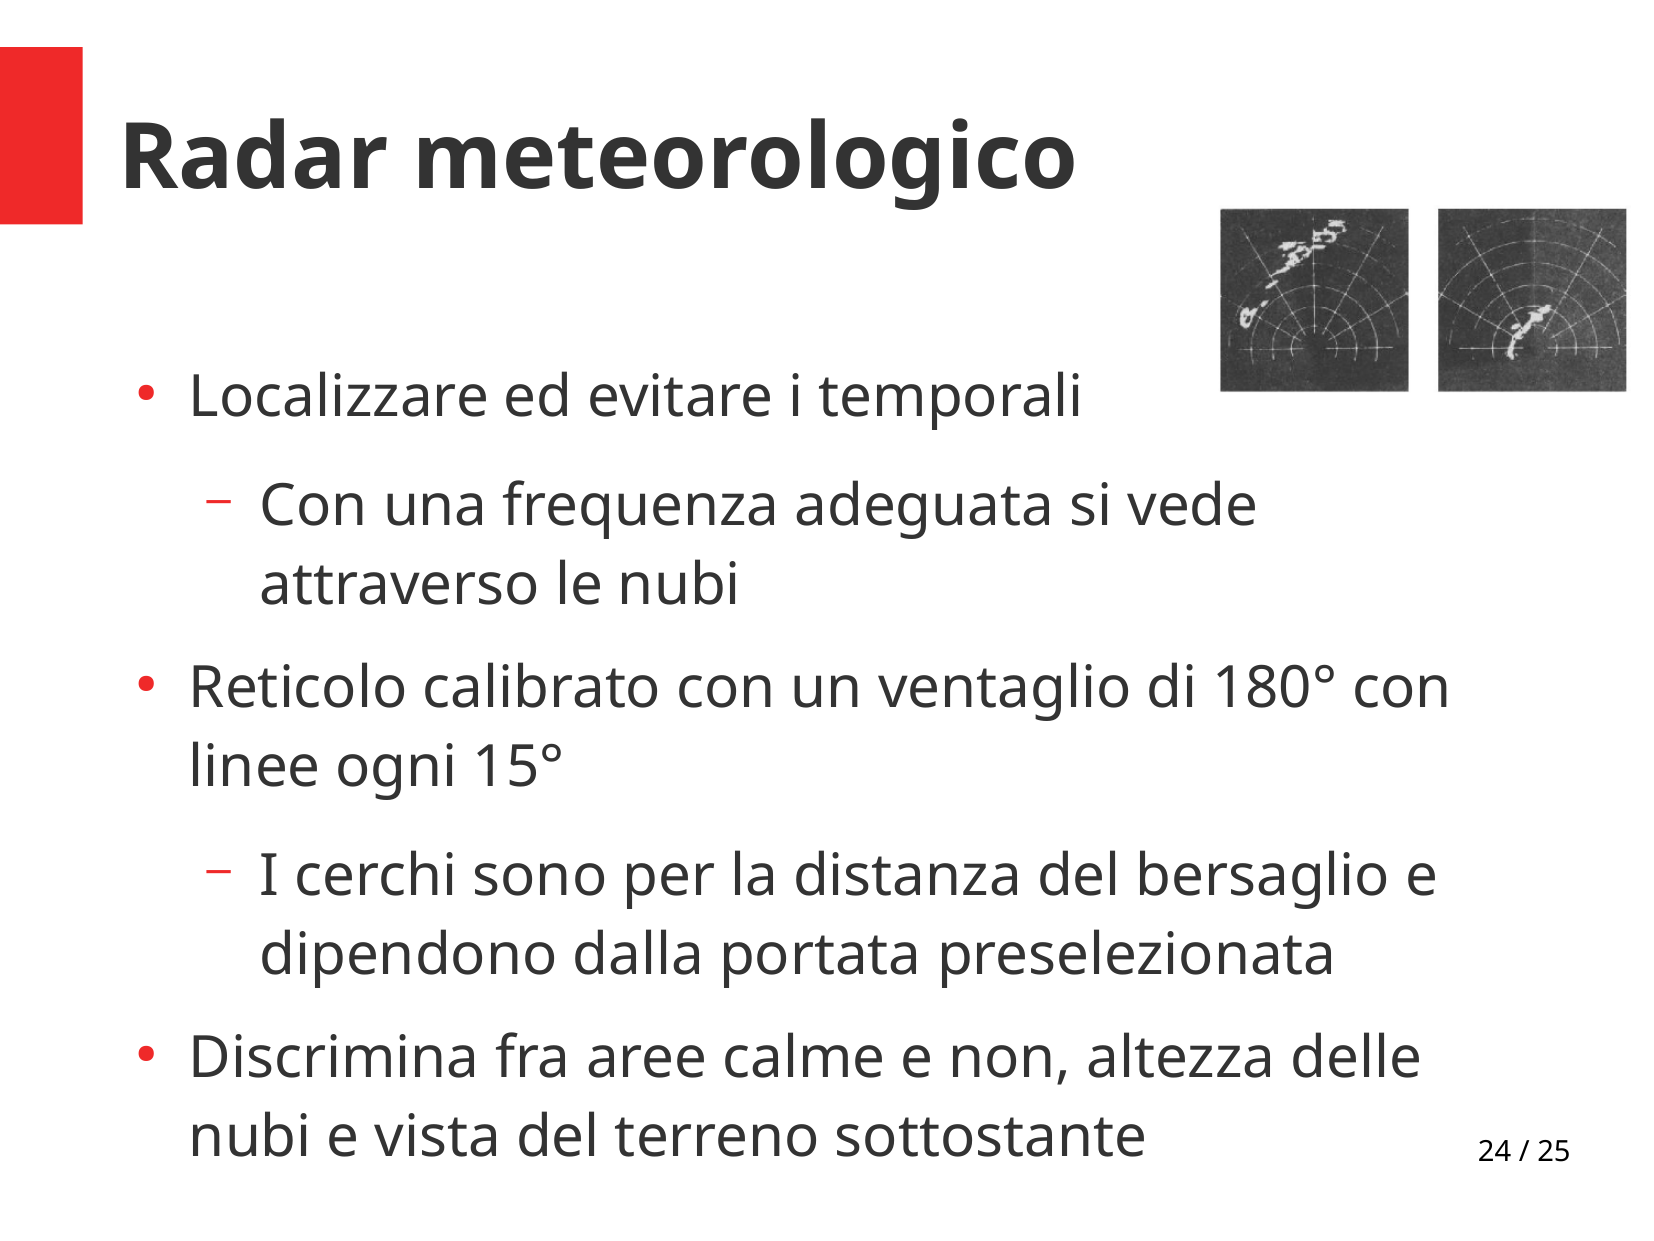

# Radar meteorologico
Localizzare ed evitare i temporali
Con una frequenza adeguata si vede attraverso le nubi
Reticolo calibrato con un ventaglio di 180° con linee ogni 15°
I cerchi sono per la distanza del bersaglio e dipendono dalla portata preselezionata
Discrimina fra aree calme e non, altezza delle nubi e vista del terreno sottostante
24